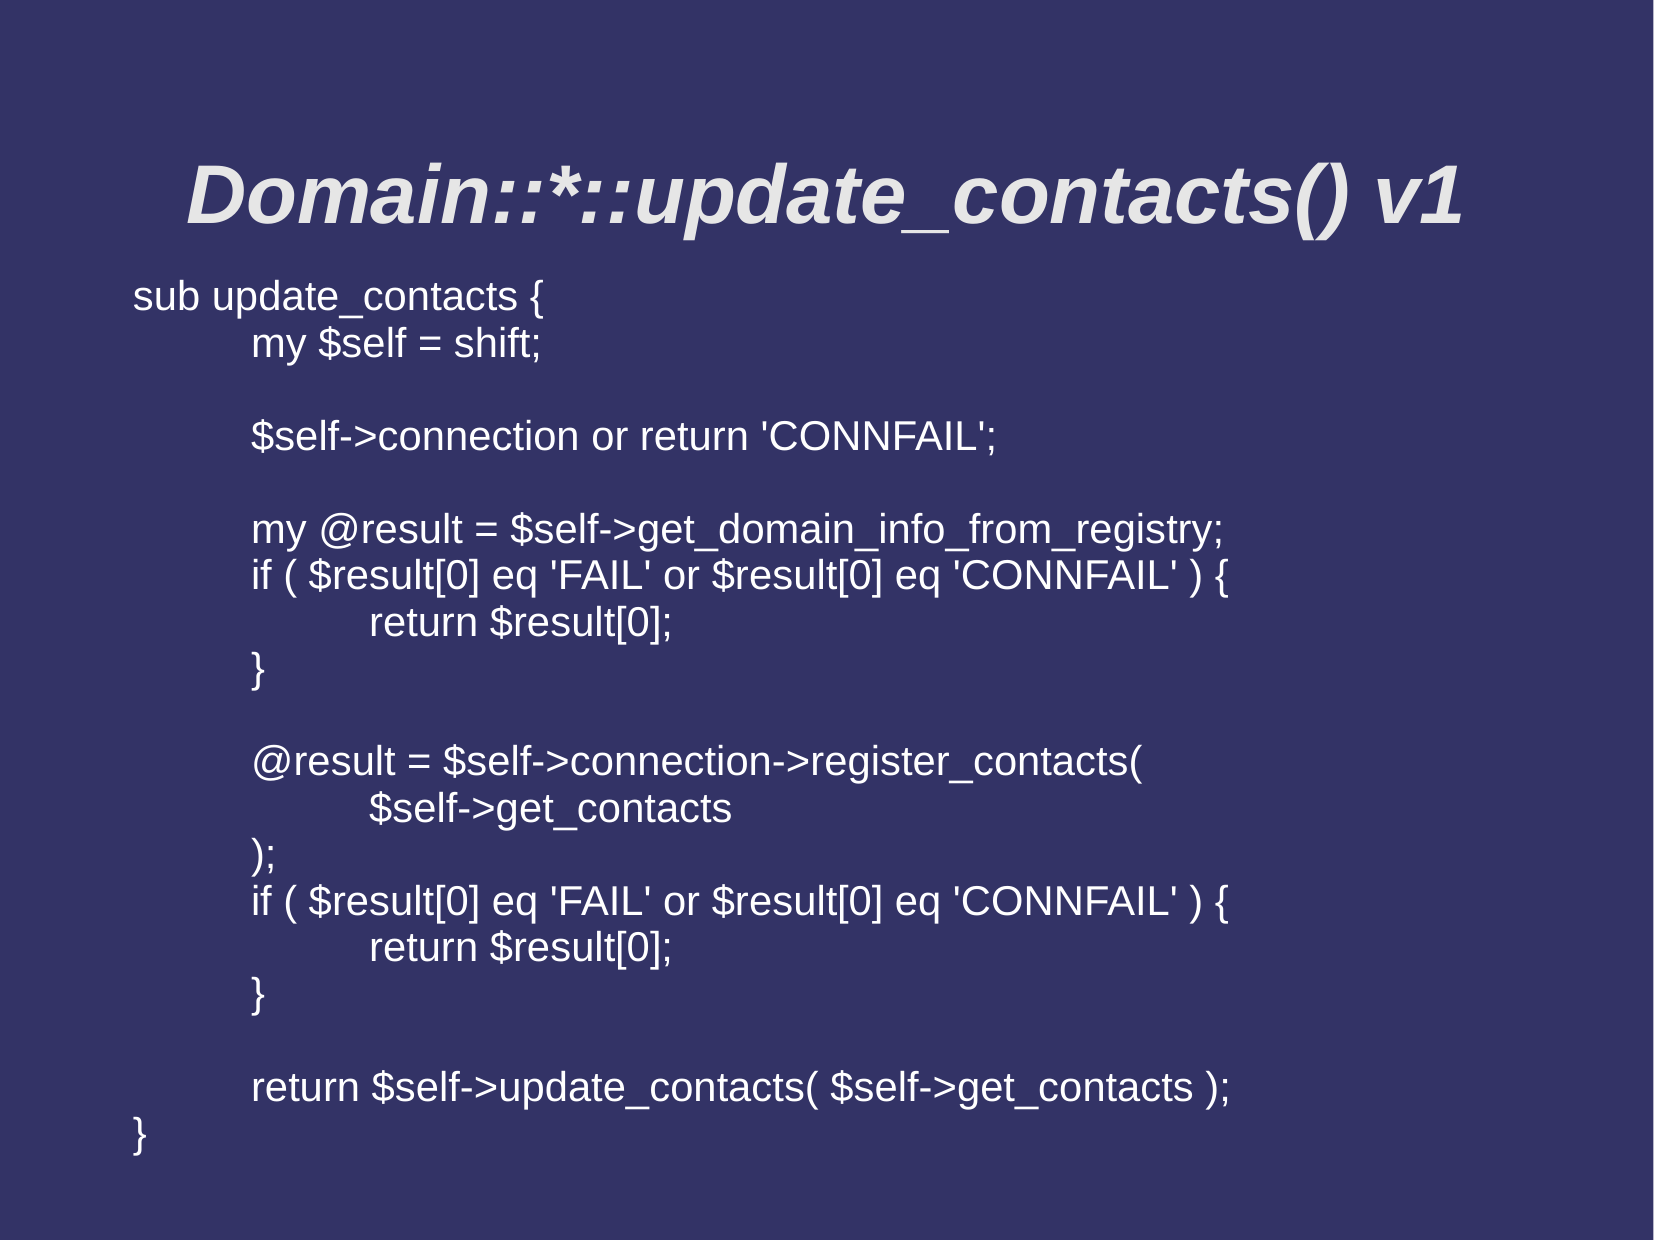

# Domain::*::update_contacts() v1
sub update_contacts {
	my $self = shift;
	$self->connection or return 'CONNFAIL';
	my @result = $self->get_domain_info_from_registry;
	if ( $result[0] eq 'FAIL' or $result[0] eq 'CONNFAIL' ) {
		return $result[0];
	}
	@result = $self->connection->register_contacts(
		$self->get_contacts
	);
	if ( $result[0] eq 'FAIL' or $result[0] eq 'CONNFAIL' ) {
		return $result[0];
	}
	return $self->update_contacts( $self->get_contacts );
}